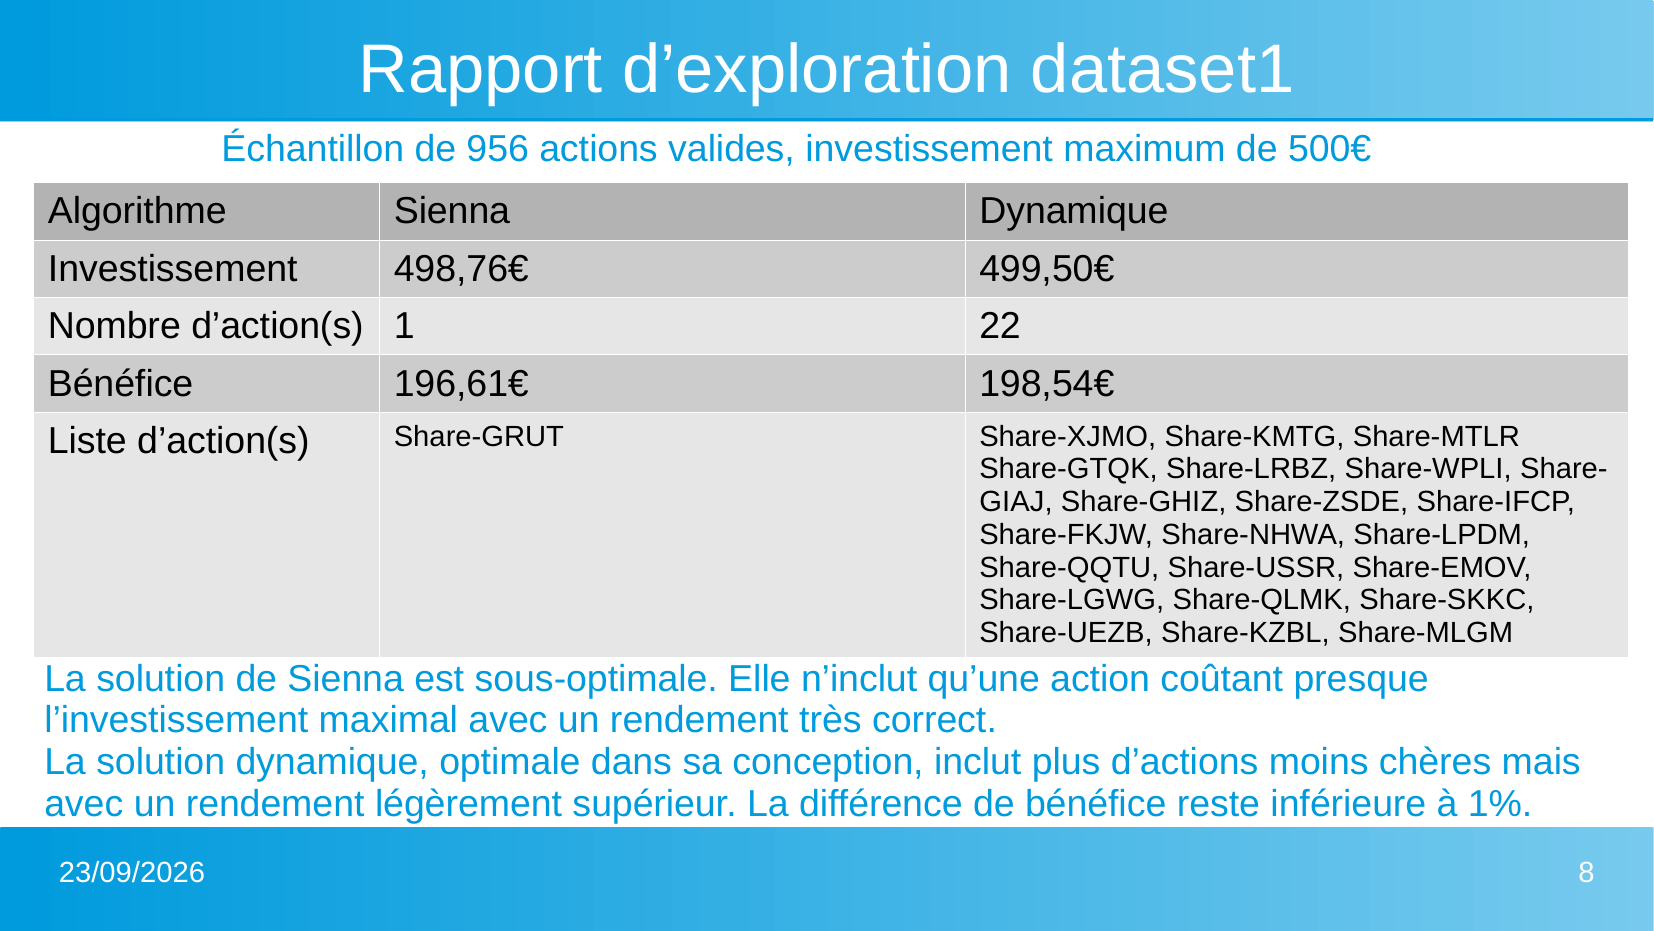

# Rapport d’exploration dataset1
Échantillon de 956 actions valides, investissement maximum de 500€
| Algorithme | Sienna | Dynamique |
| --- | --- | --- |
| Investissement | 498,76€ | 499,50€ |
| Nombre d’action(s) | 1 | 22 |
| Bénéfice | 196,61€ | 198,54€ |
| Liste d’action(s) | Share-GRUT | Share-XJMO, Share-KMTG, Share-MTLR Share-GTQK, Share-LRBZ, Share-WPLI, Share-GIAJ, Share-GHIZ, Share-ZSDE, Share-IFCP, Share-FKJW, Share-NHWA, Share-LPDM, Share-QQTU, Share-USSR, Share-EMOV, Share-LGWG, Share-QLMK, Share-SKKC, Share-UEZB, Share-KZBL, Share-MLGM |
La solution de Sienna est sous-optimale. Elle n’inclut qu’une action coûtant presque l’investissement maximal avec un rendement très correct.
La solution dynamique, optimale dans sa conception, inclut plus d’actions moins chères mais avec un rendement légèrement supérieur. La différence de bénéfice reste inférieure à 1%.
8